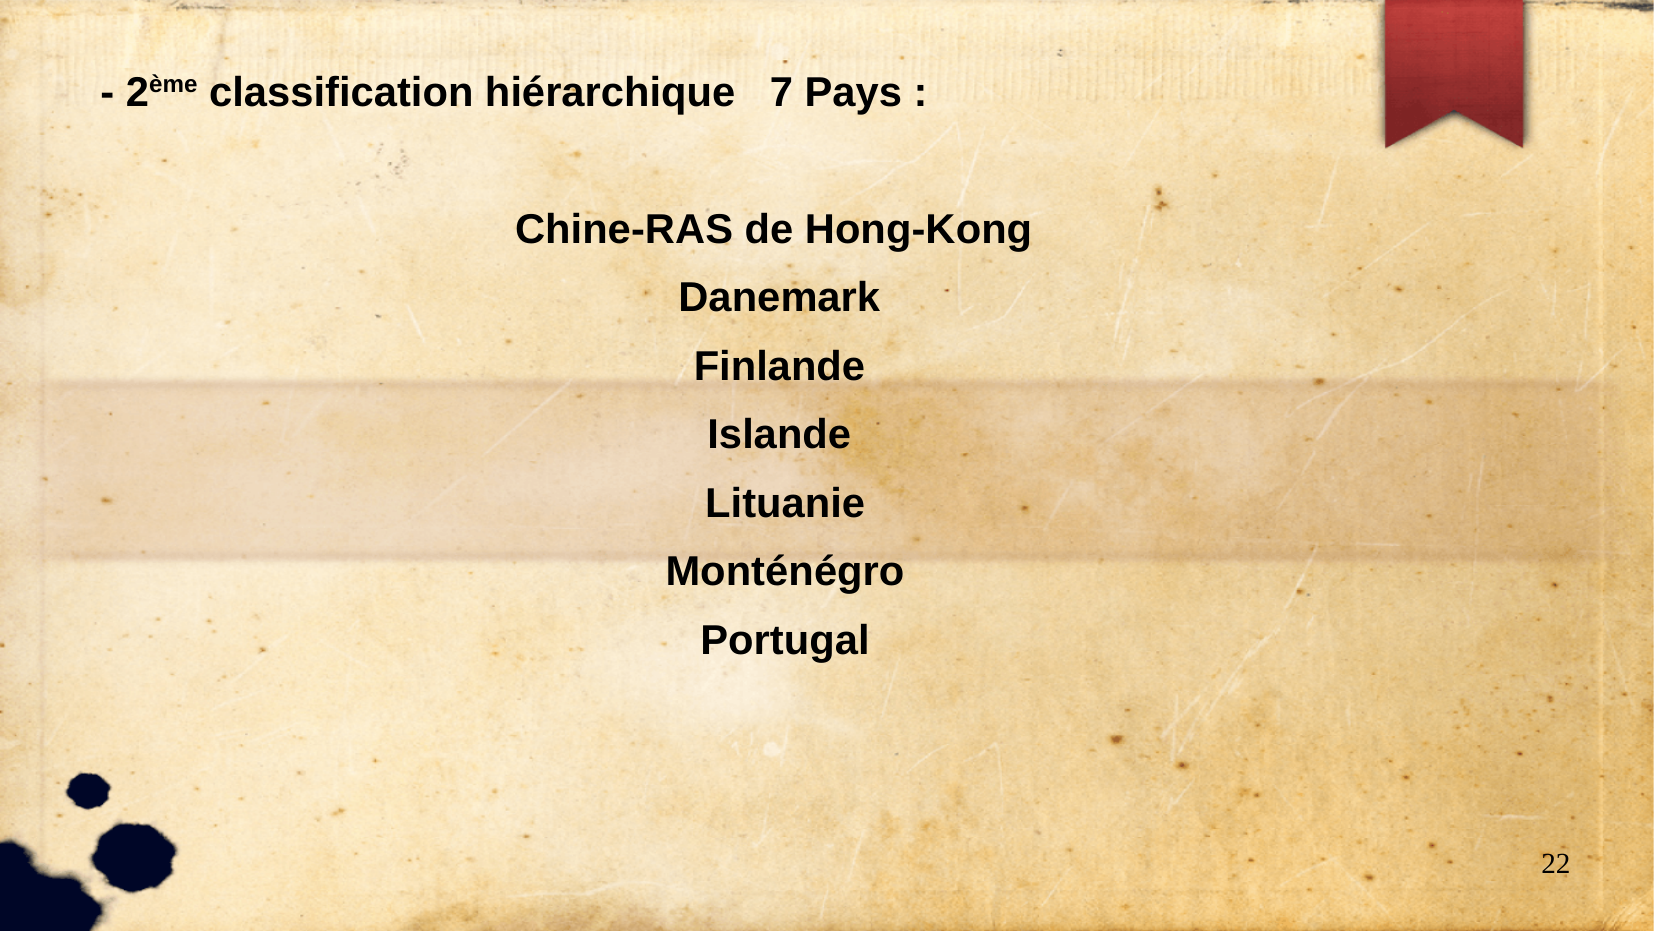

- 2ème classification hiérarchique 7 Pays :
Chine-RAS de Hong-Kong
 Danemark
 Finlande
 Islande
 Lituanie
 Monténégro
 Portugal
#
22